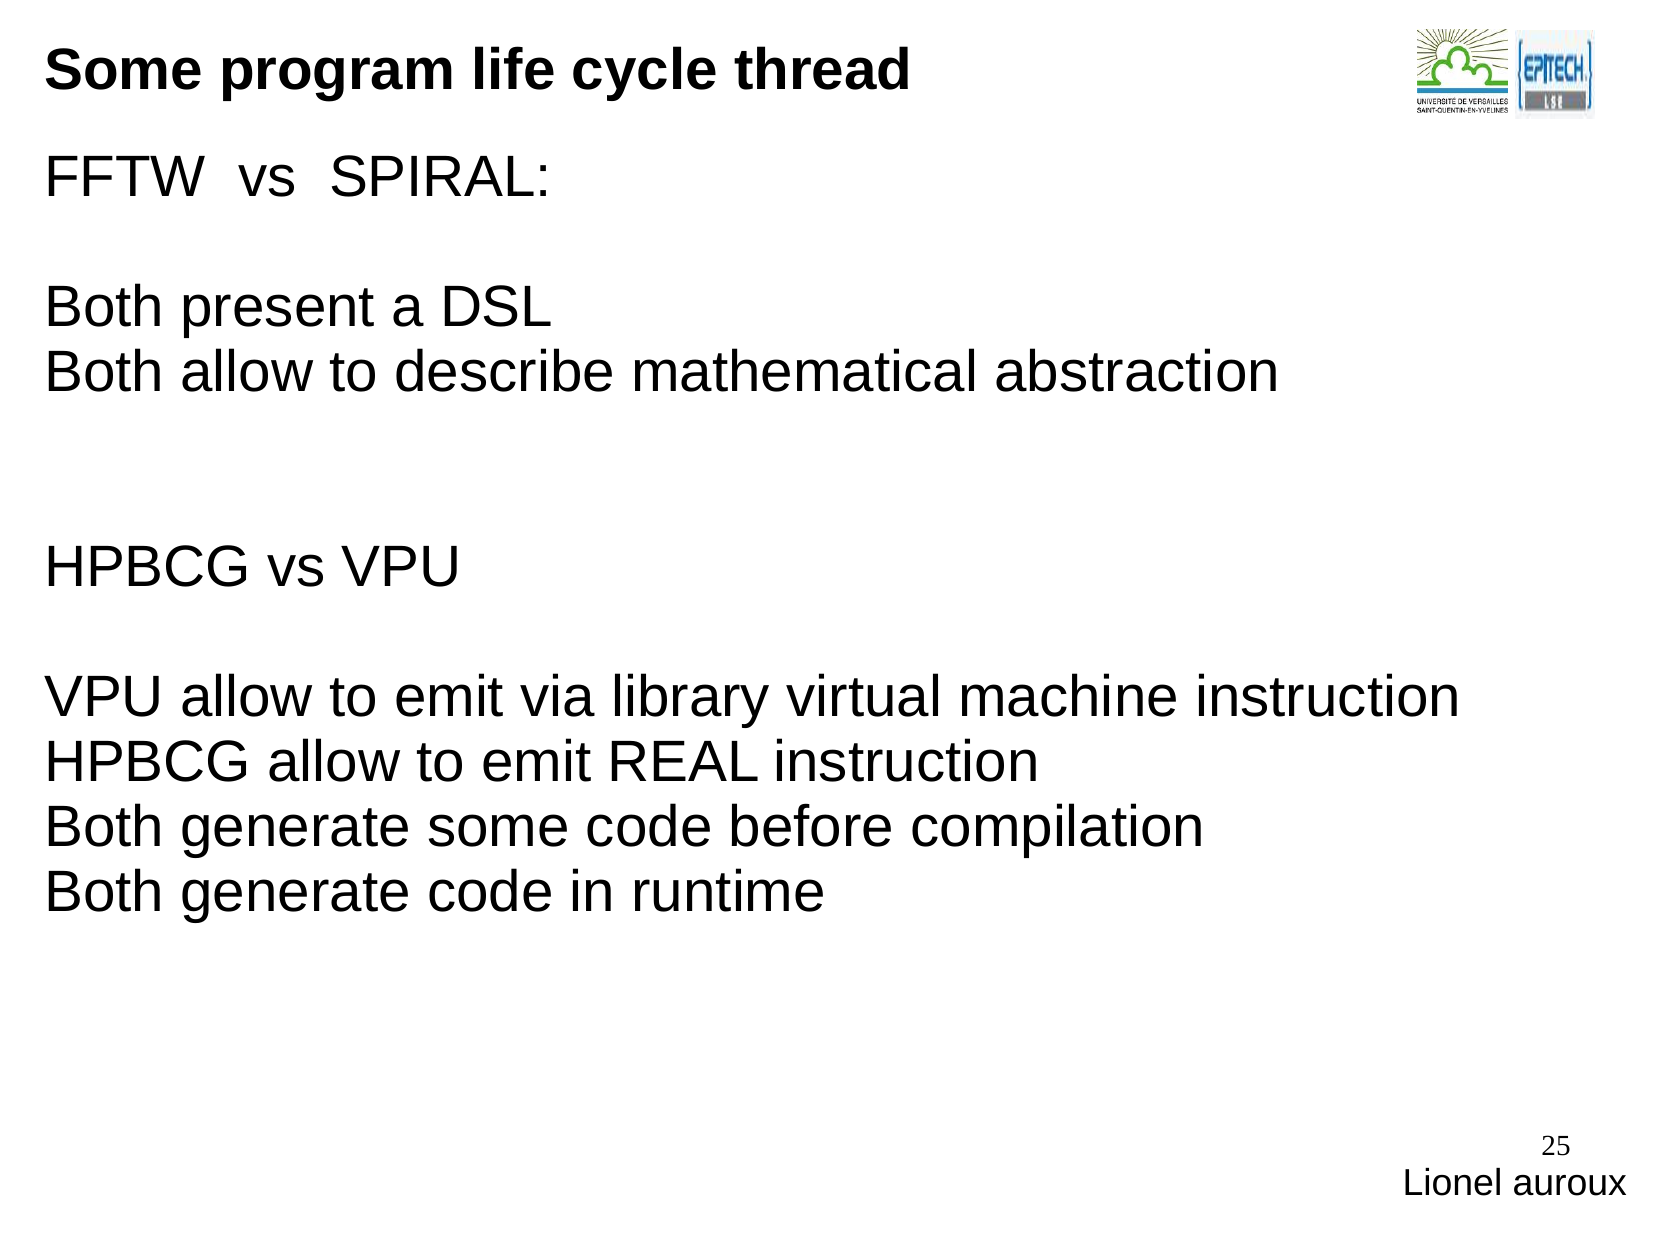

Some program life cycle thread
FFTW vs SPIRAL:
Both present a DSL
Both allow to describe mathematical abstraction
HPBCG vs VPU
VPU allow to emit via library virtual machine instruction
HPBCG allow to emit REAL instruction
Both generate some code before compilation
Both generate code in runtime
25
Lionel auroux